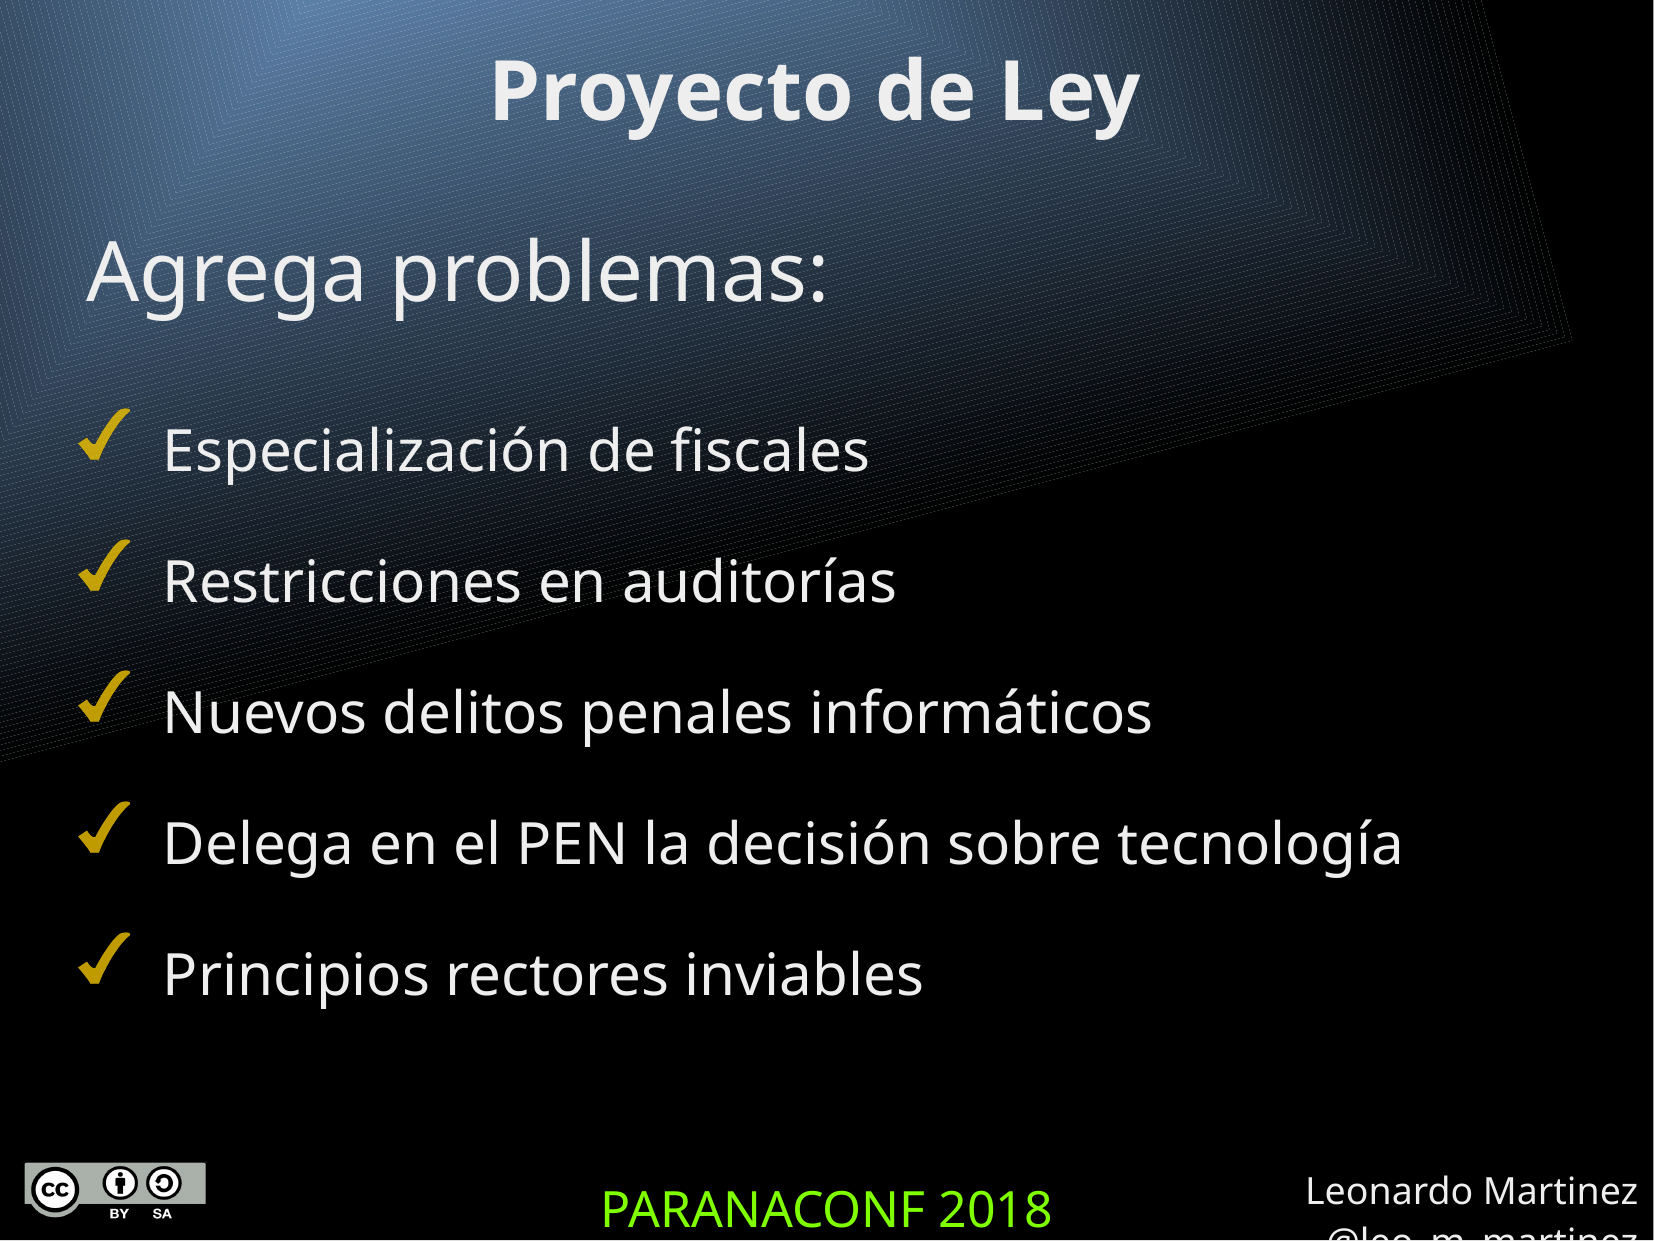

# Proyecto de Ley
Agrega problemas:
Especialización de fiscales
Restricciones en auditorías
Nuevos delitos penales informáticos
Delega en el PEN la decisión sobre tecnología
Principios rectores inviables
Leonardo Martinez
@leo_m_martinez
PARANACONF 2018